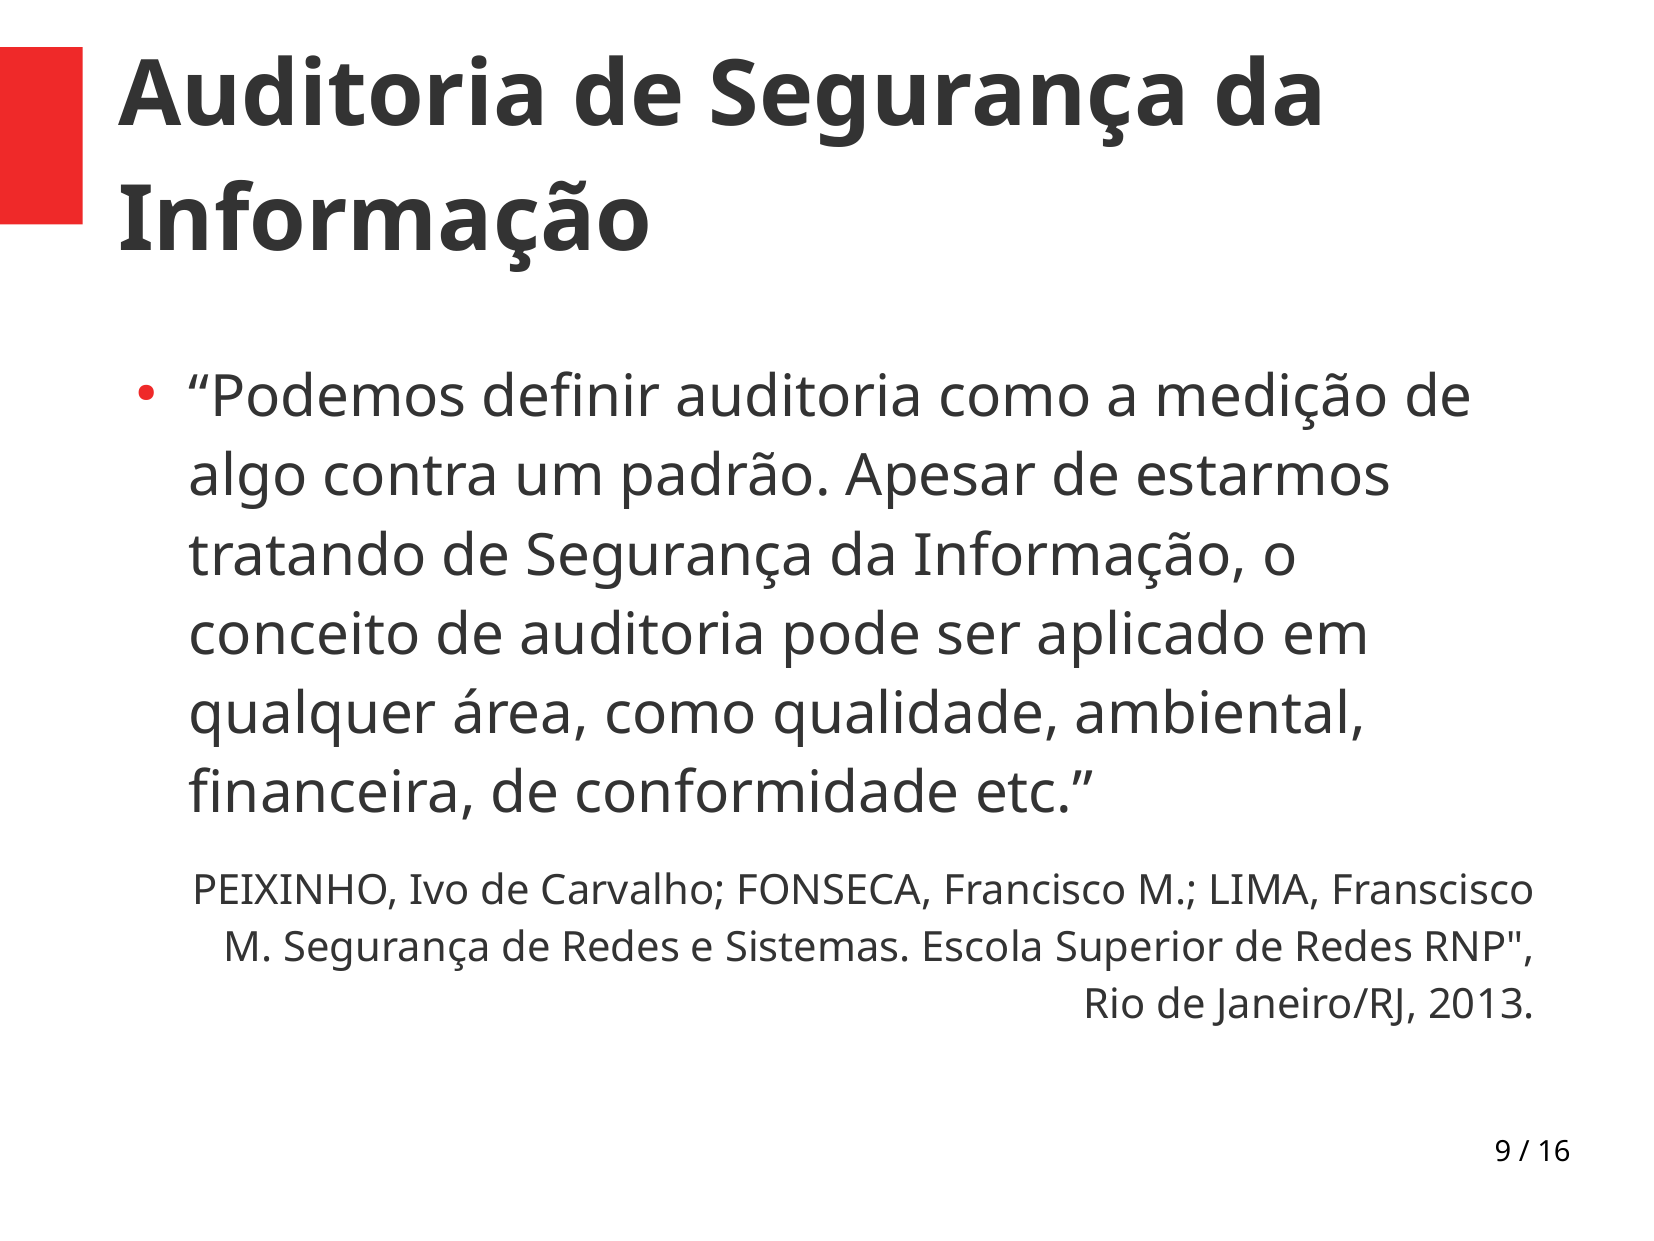

# Auditoria de Segurança da Informação
“Podemos definir auditoria como a medição de algo contra um padrão. Apesar de estarmos tratando de Segurança da Informação, o conceito de auditoria pode ser aplicado em qualquer área, como qualidade, ambiental, financeira, de conformidade etc.”
PEIXINHO, Ivo de Carvalho; FONSECA, Francisco M.; LIMA, Franscisco M. Segurança de Redes e Sistemas. Escola Superior de Redes RNP", Rio de Janeiro/RJ, 2013.
9